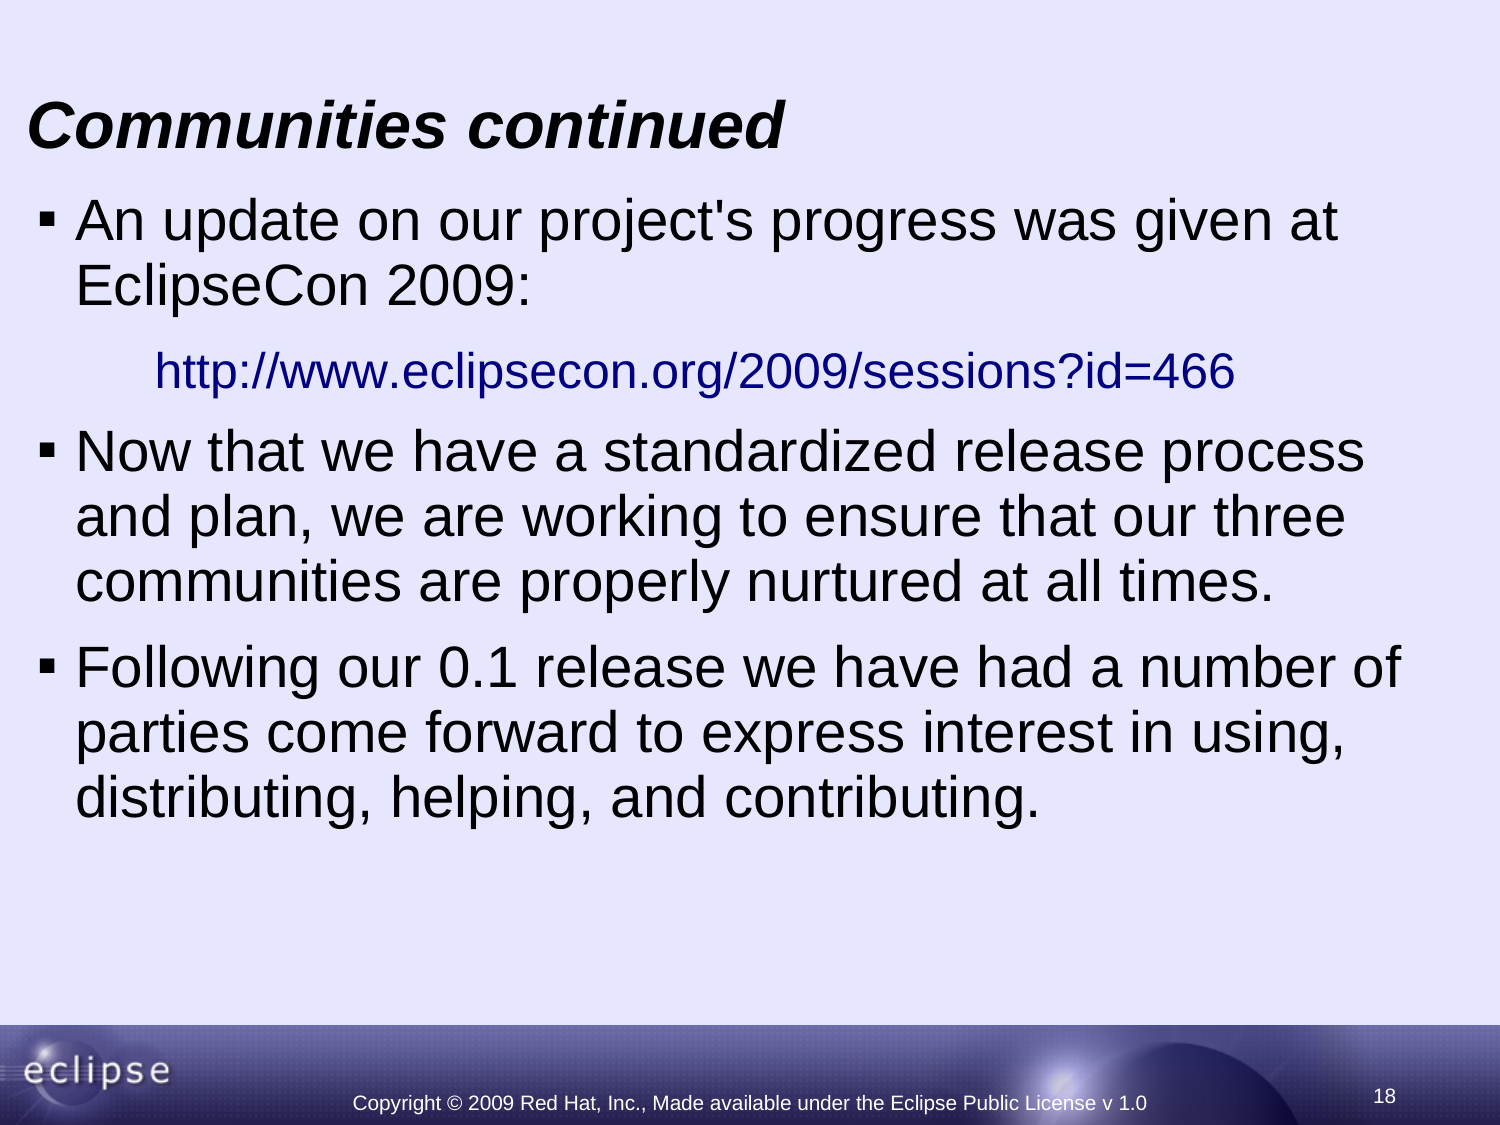

# Communities continued
An update on our project's progress was given at EclipseCon 2009:
http://www.eclipsecon.org/2009/sessions?id=466
Now that we have a standardized release process and plan, we are working to ensure that our three communities are properly nurtured at all times.
Following our 0.1 release we have had a number of parties come forward to express interest in using, distributing, helping, and contributing.